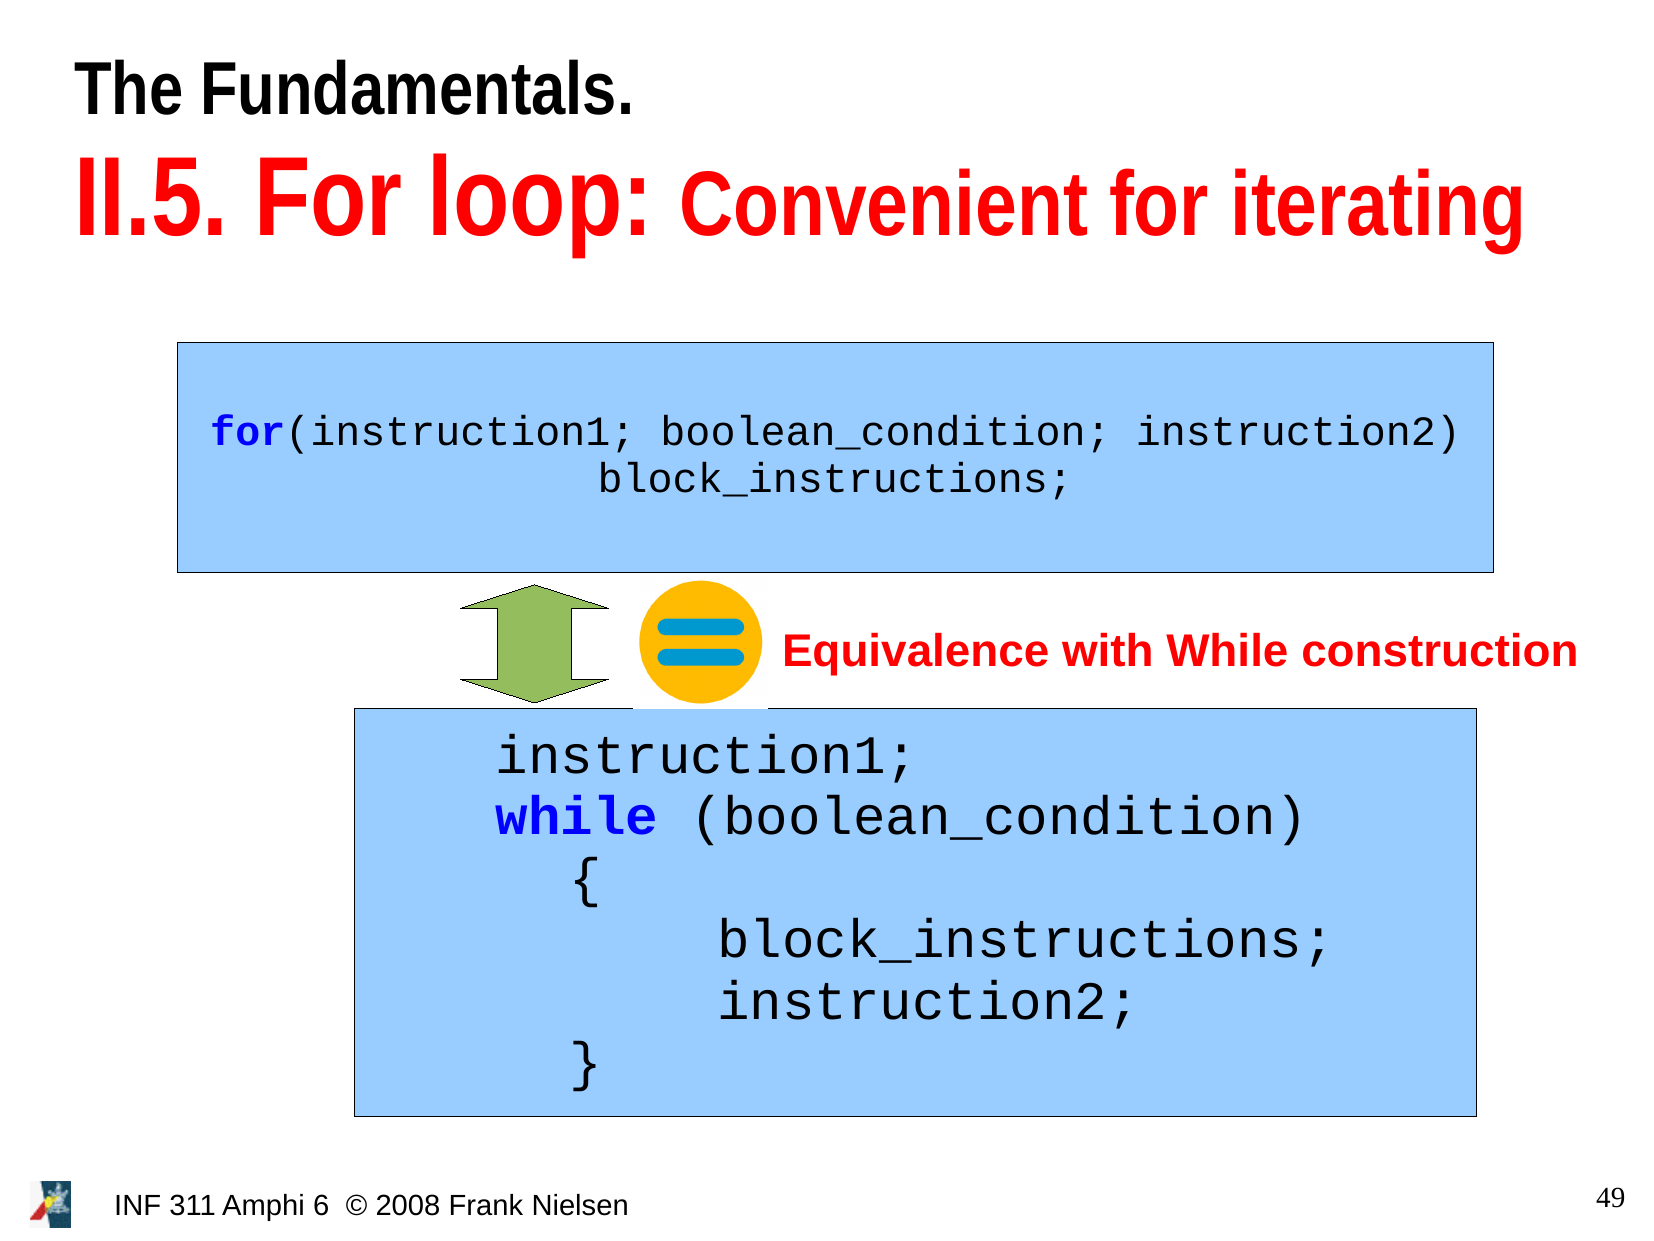

The Fundamentals.
II.5. For loop: Convenient for iterating
for(instruction1; boolean_condition; instruction2)
block_instructions;
Equivalence with While construction
instruction1;
while (boolean_condition)
	{
			block_instructions;
			instruction2;
	}